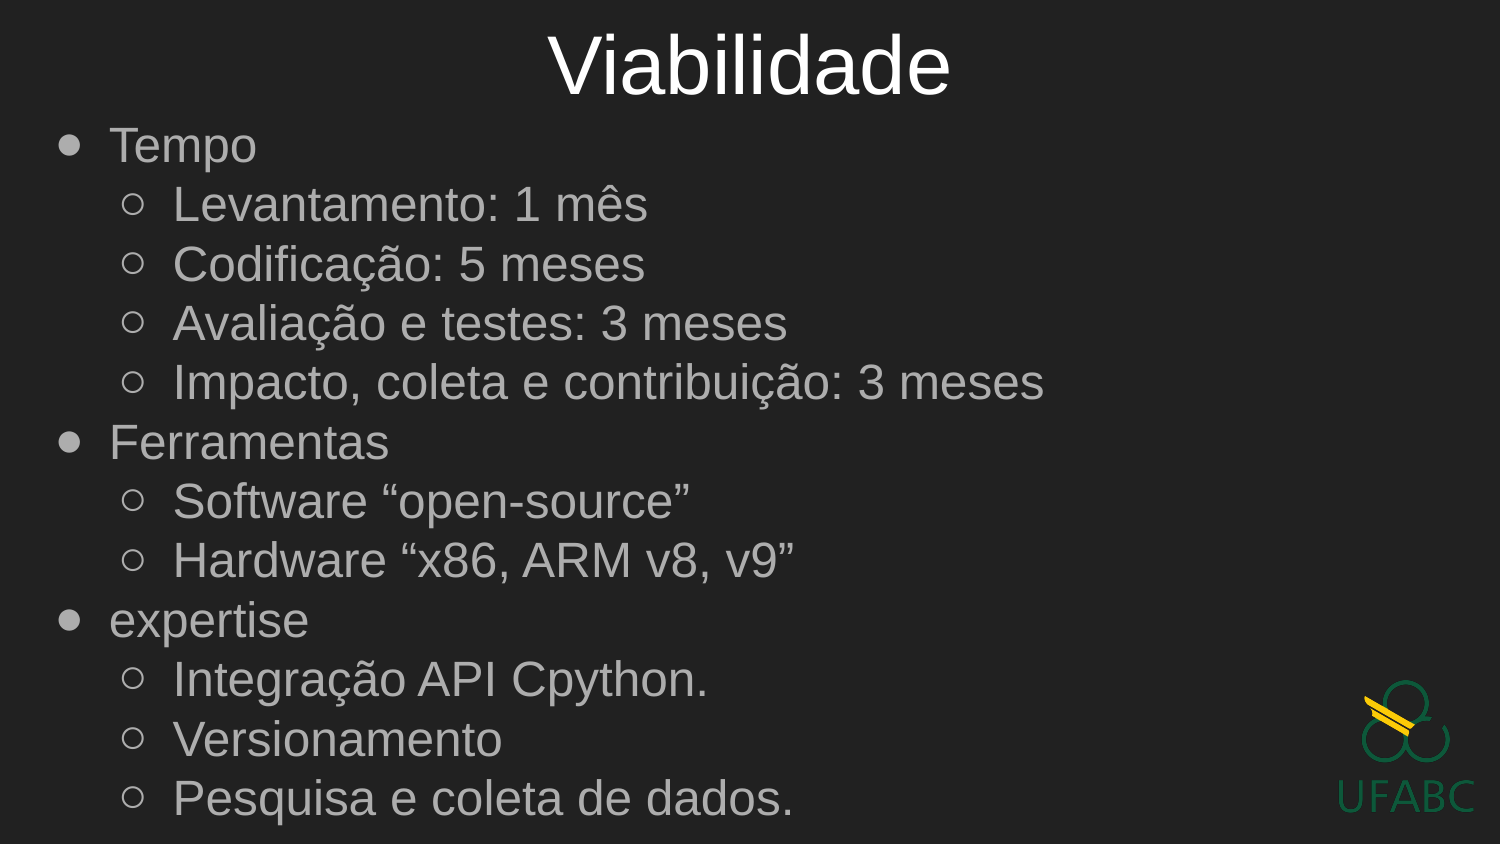

# Viabilidade
Tempo
Levantamento: 1 mês
Codificação: 5 meses
Avaliação e testes: 3 meses
Impacto, coleta e contribuição: 3 meses
Ferramentas
Software “open-source”
Hardware “x86, ARM v8, v9”
expertise
Integração API Cpython.
Versionamento
Pesquisa e coleta de dados.